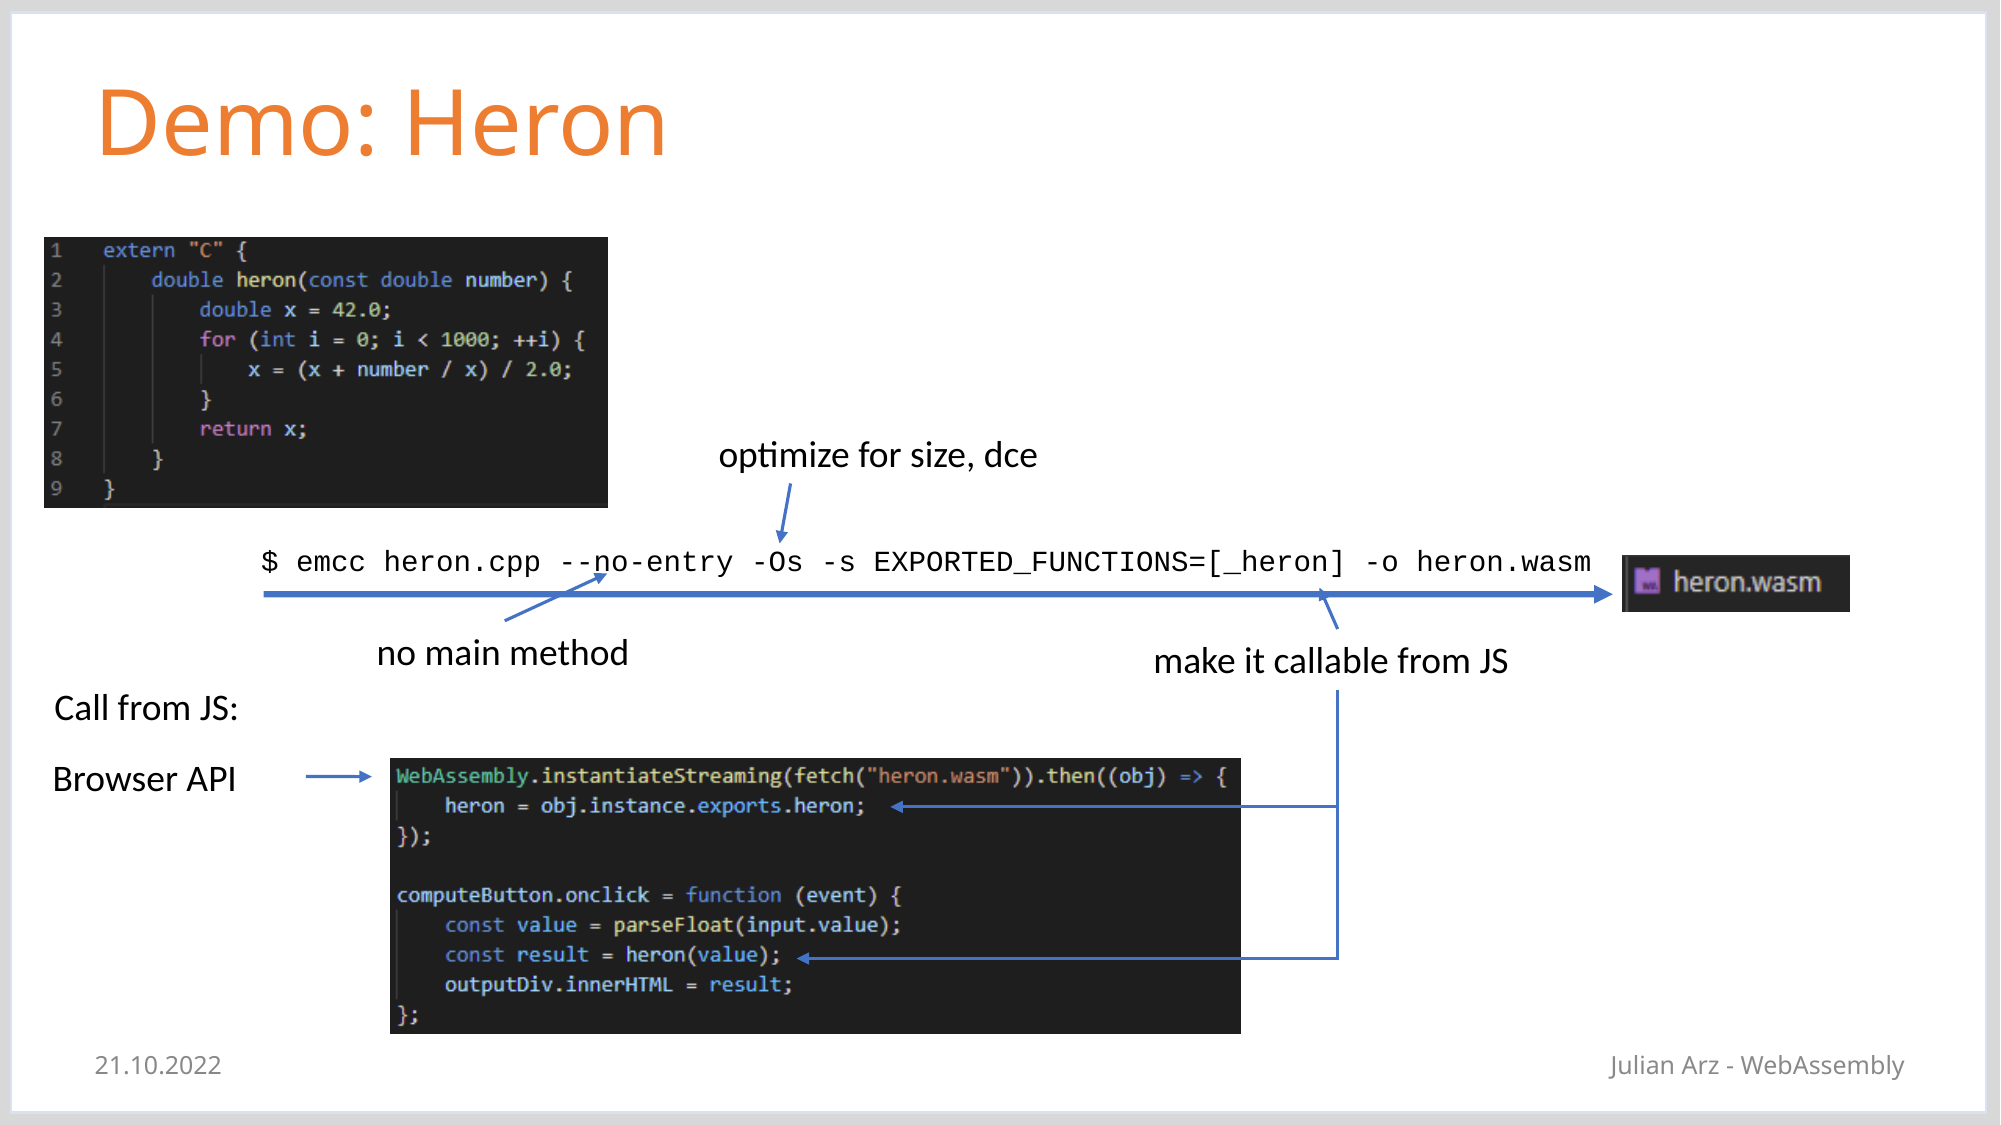

# Demo: Heron
optimize for size, dce
$ emcc heron.cpp --no-entry -Os -s EXPORTED_FUNCTIONS=[_heron] -o heron.wasm
no main method
make it callable from JS
Call from JS:
Browser API
21.10.2022
Julian Arz - WebAssembly